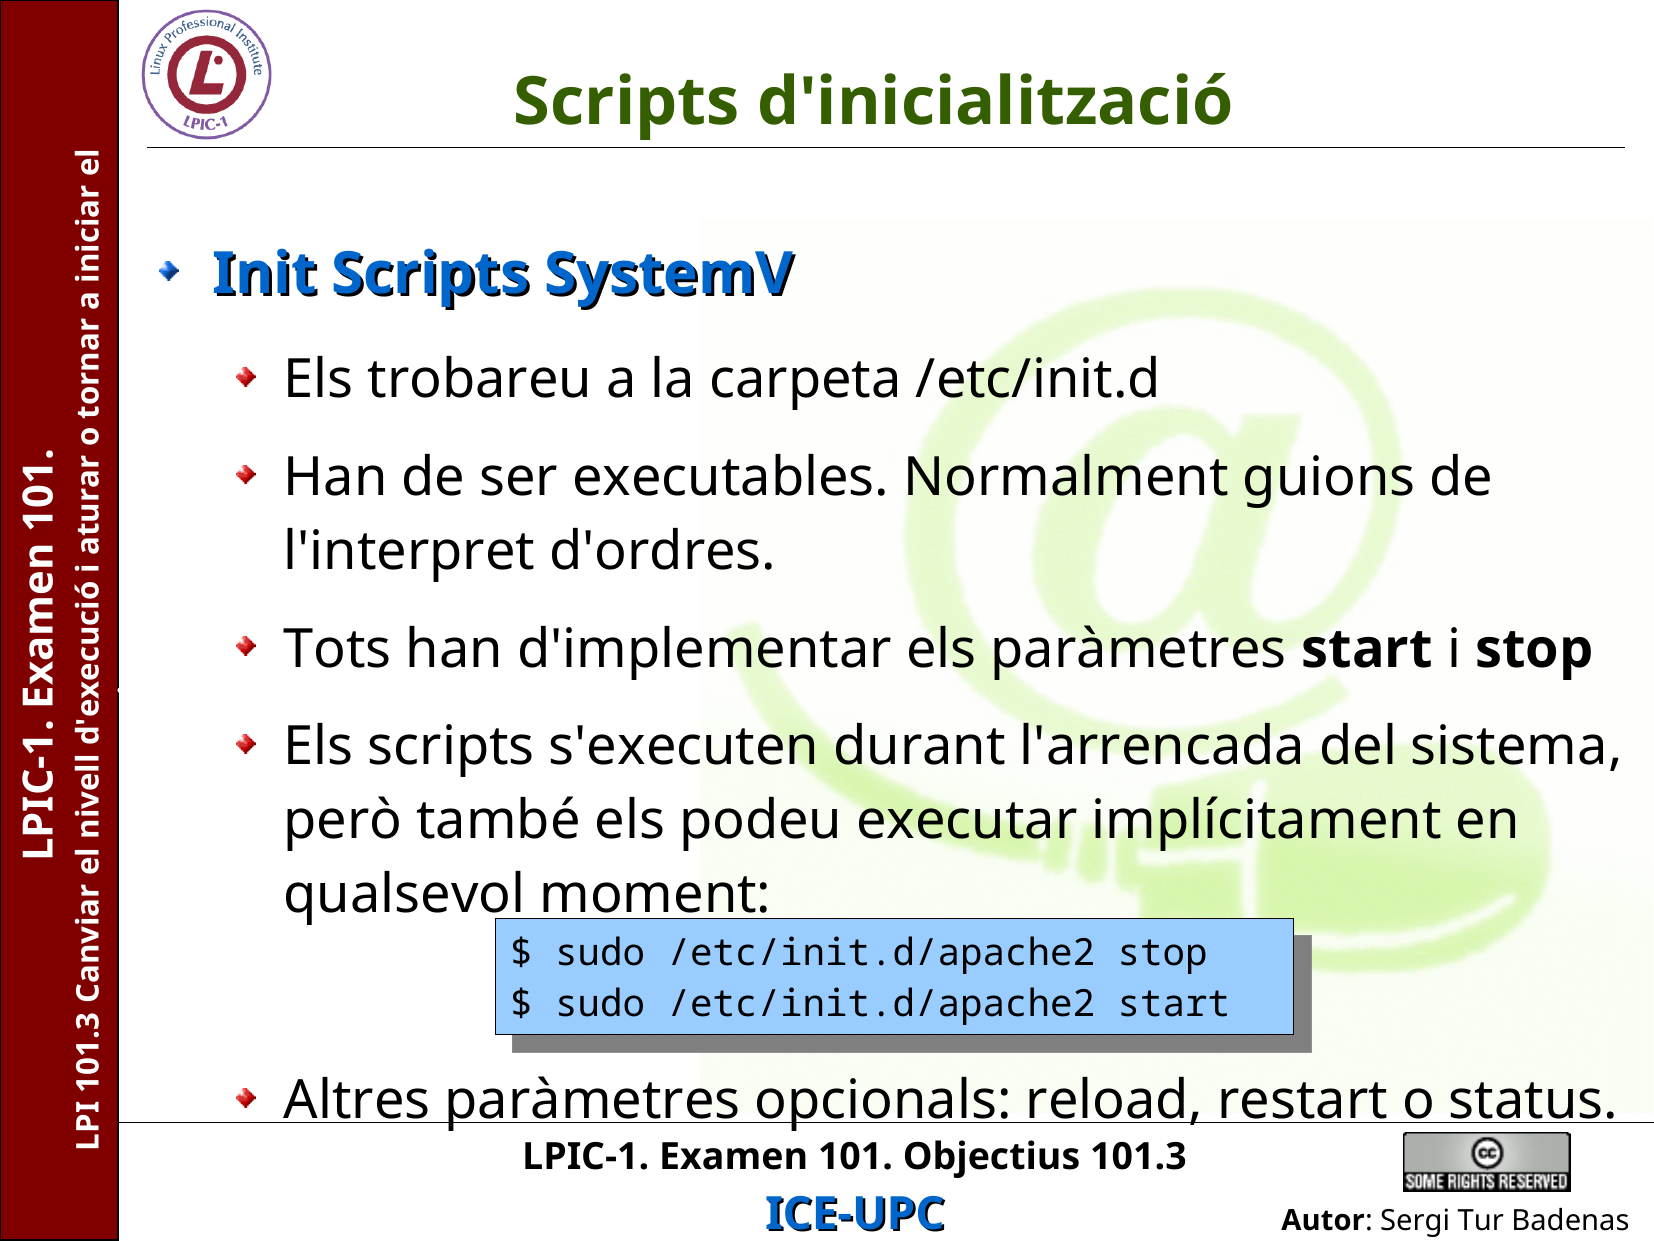

# Scripts d'inicialització
Init Scripts SystemV
Els trobareu a la carpeta /etc/init.d
Han de ser executables. Normalment guions de l'interpret d'ordres.
Tots han d'implementar els paràmetres start i stop
Els scripts s'executen durant l'arrencada del sistema, però també els podeu executar implícitament en qualsevol moment:
Altres paràmetres opcionals: reload, restart o status.
$ sudo /etc/init.d/apache2 stop
$ sudo /etc/init.d/apache2 start